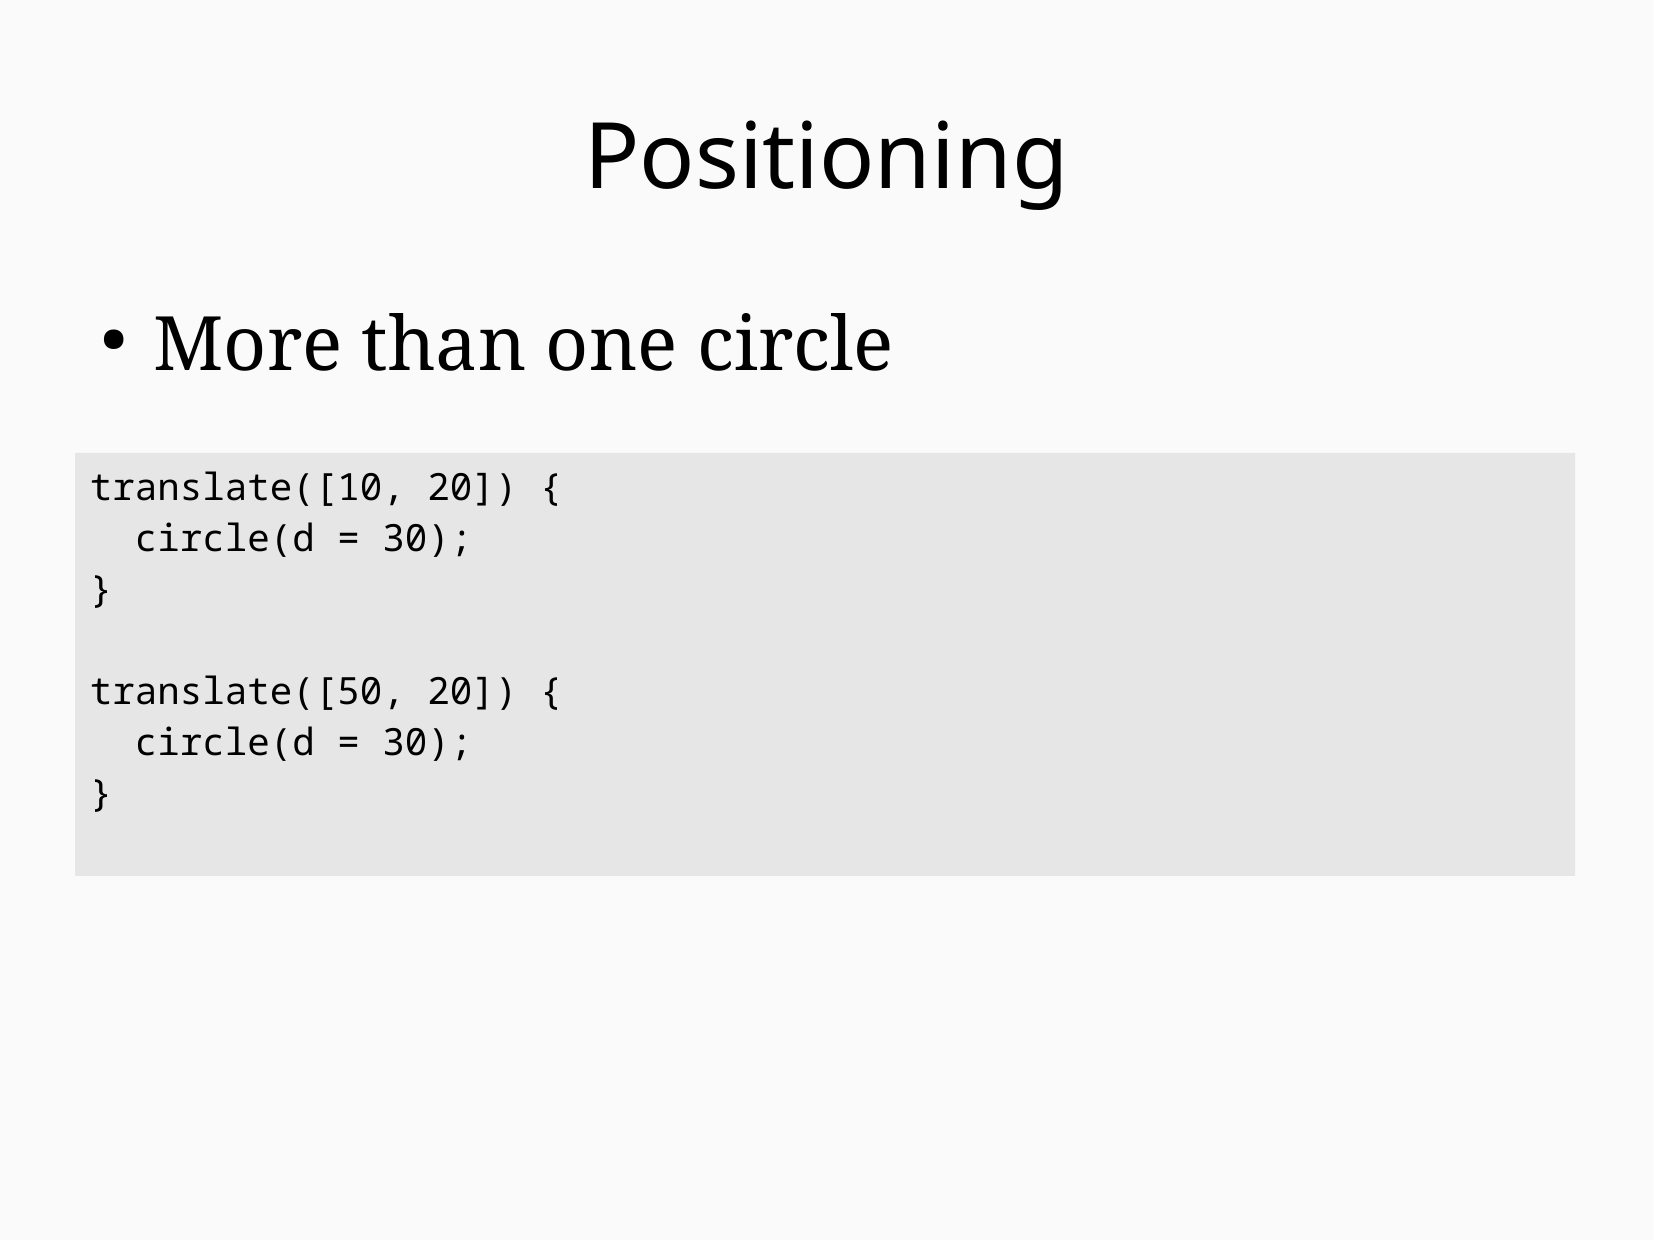

# Positioning
More than one circle
translate([10, 20]) {
 circle(d = 30);
}
translate([50, 20]) {
 circle(d = 30);
}